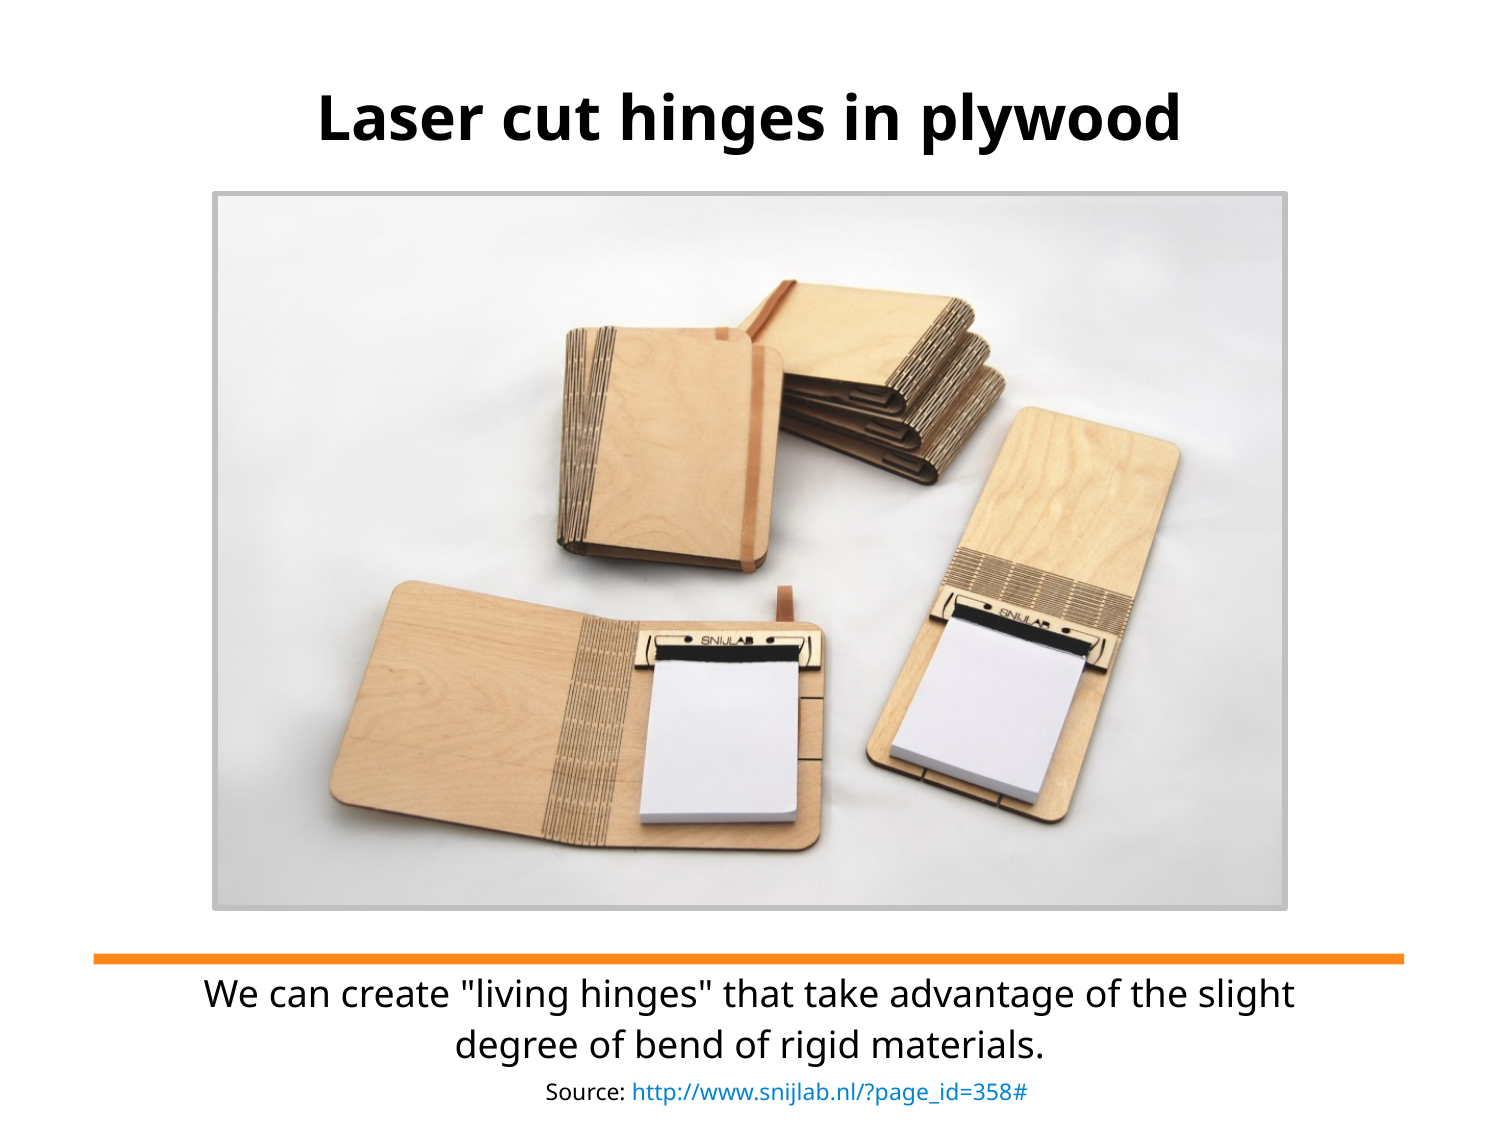

# Laser cut hinges in plywood
We can create "living hinges" that take advantage of the slight degree of bend of rigid materials.
Source: http://www.snijlab.nl/?page_id=358#